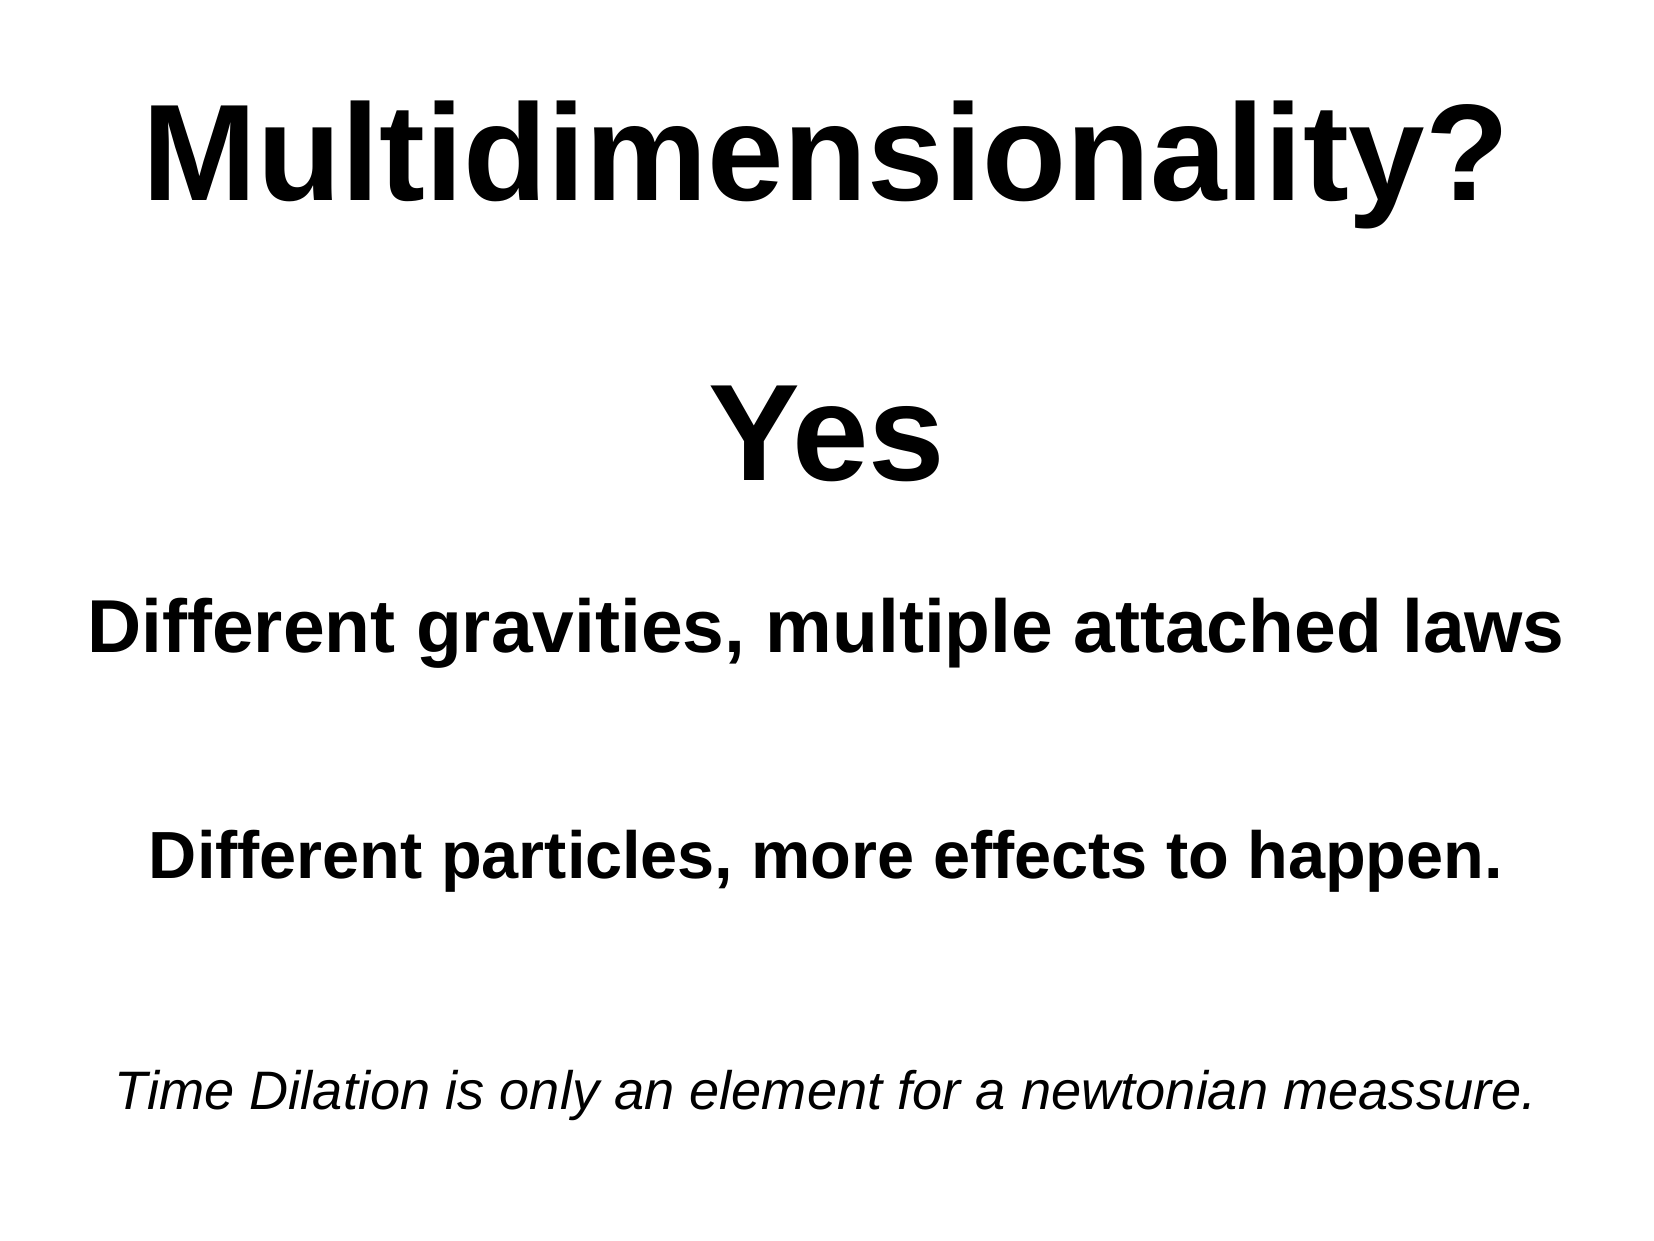

Yes
Different gravities, multiple attached laws
Different particles, more effects to happen.
Time Dilation is only an element for a newtonian meassure.
# Multidimensionality?